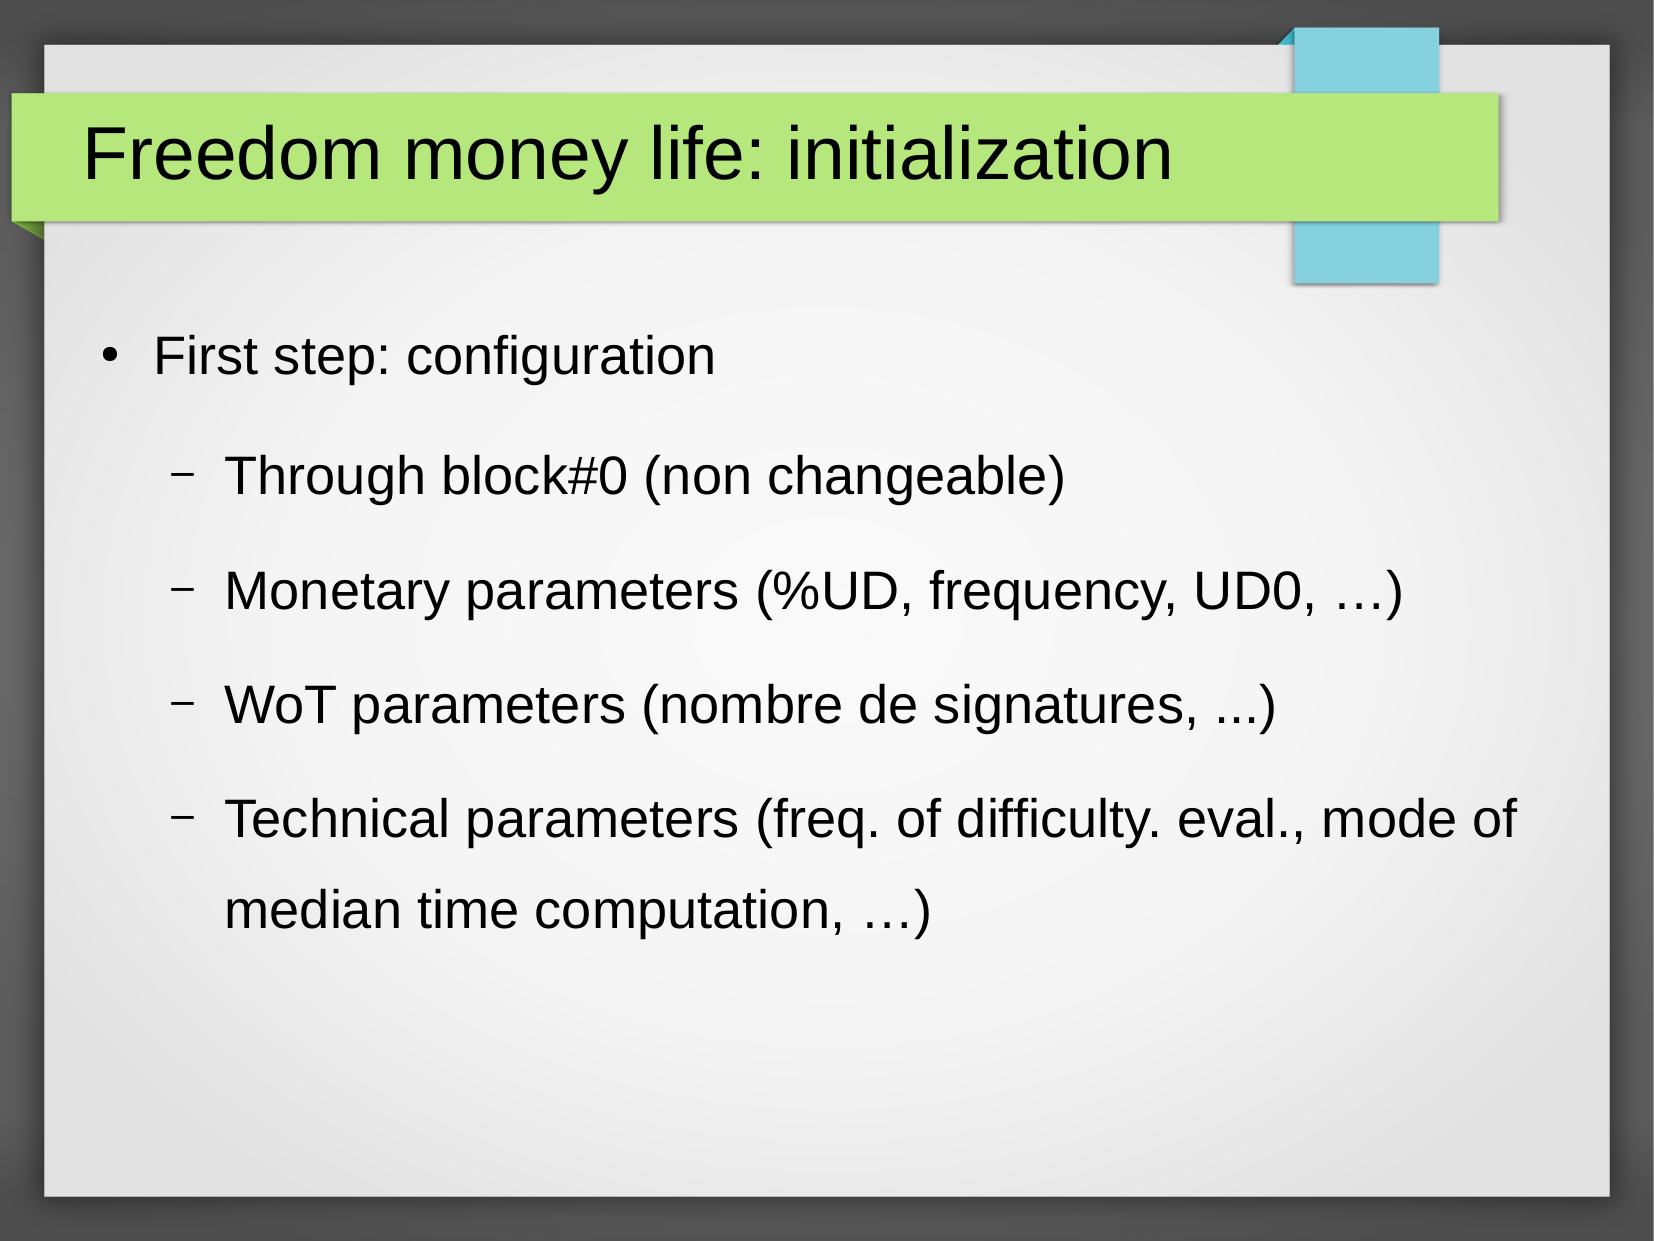

# Freedom money life: initialization
First step: configuration
Through block#0 (non changeable)
Monetary parameters (%UD, frequency, UD0, …)
WoT parameters (nombre de signatures, ...)
Technical parameters (freq. of difficulty. eval., mode of median time computation, …)